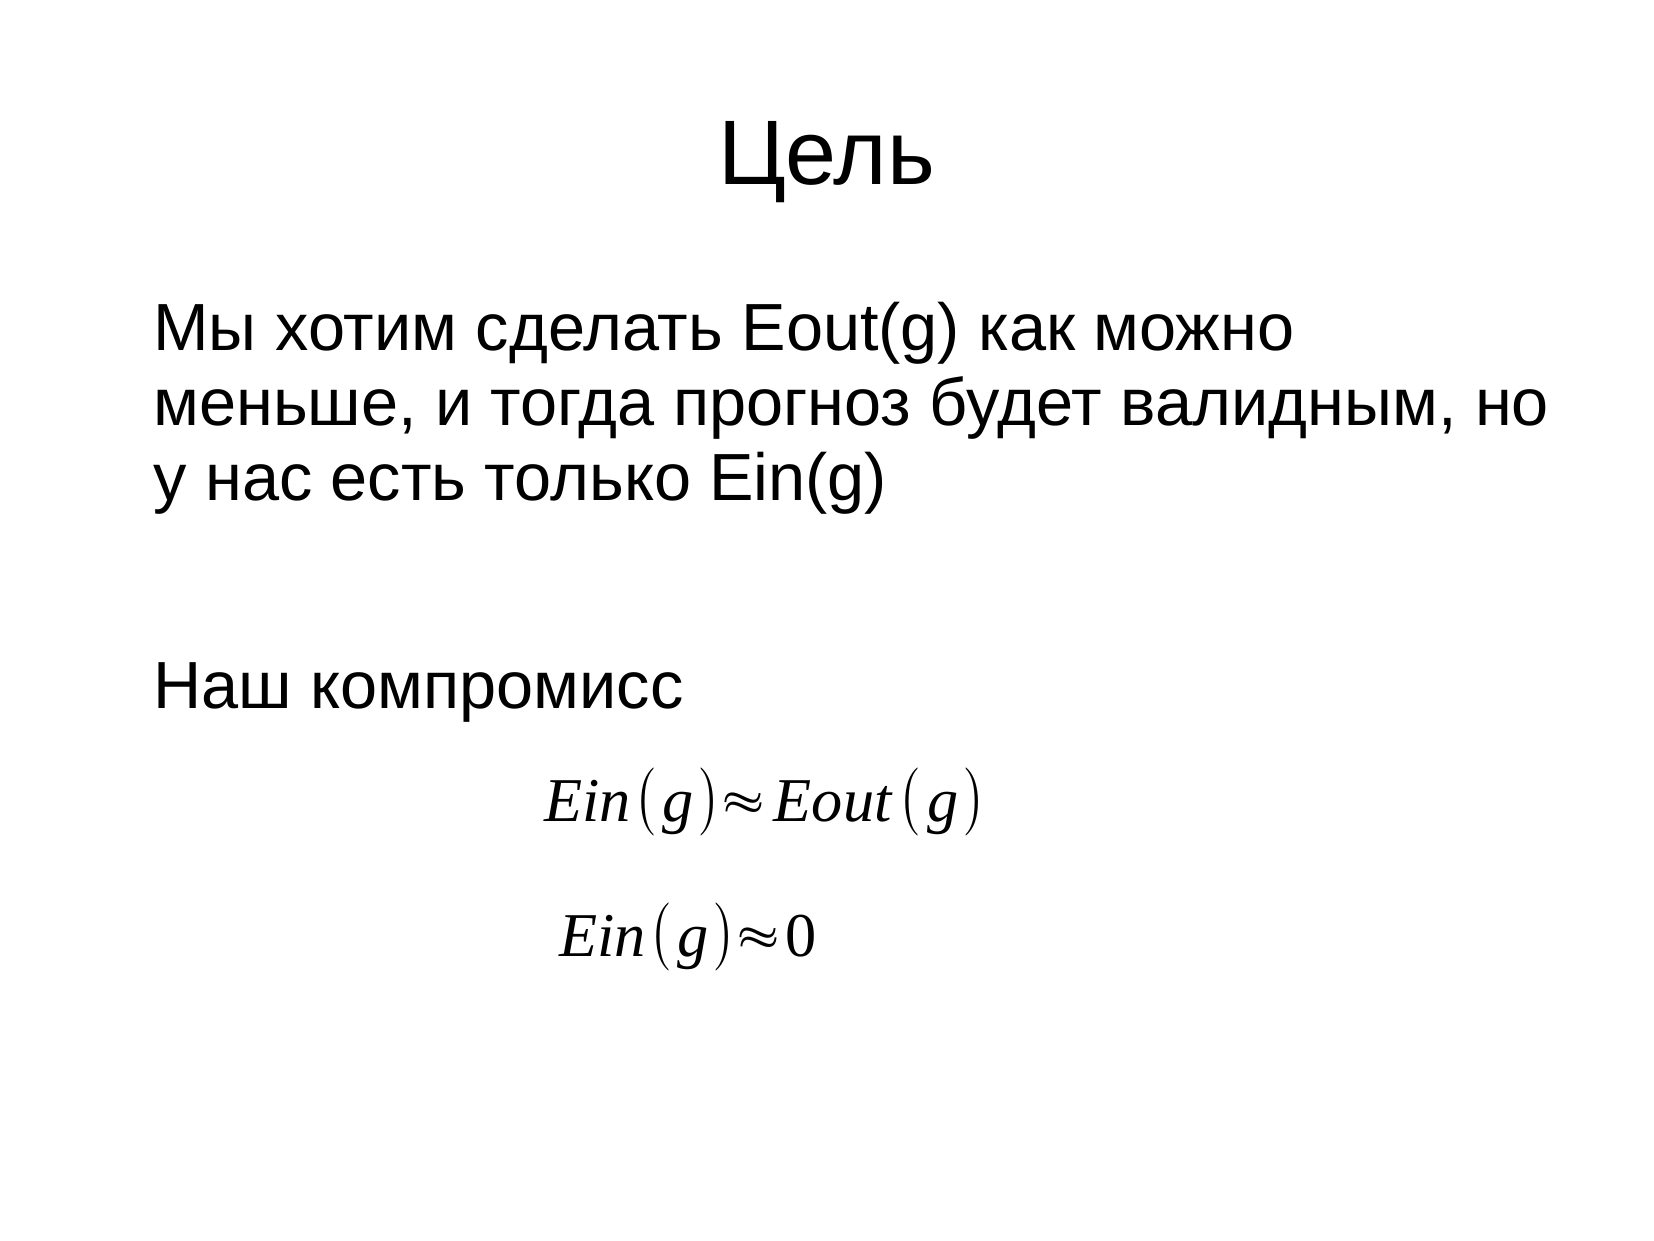

# Цель
Мы хотим сделать Eout(g) как можно меньше, и тогда прогноз будет валидным, но у нас есть только Ein(g)
Наш компромисс